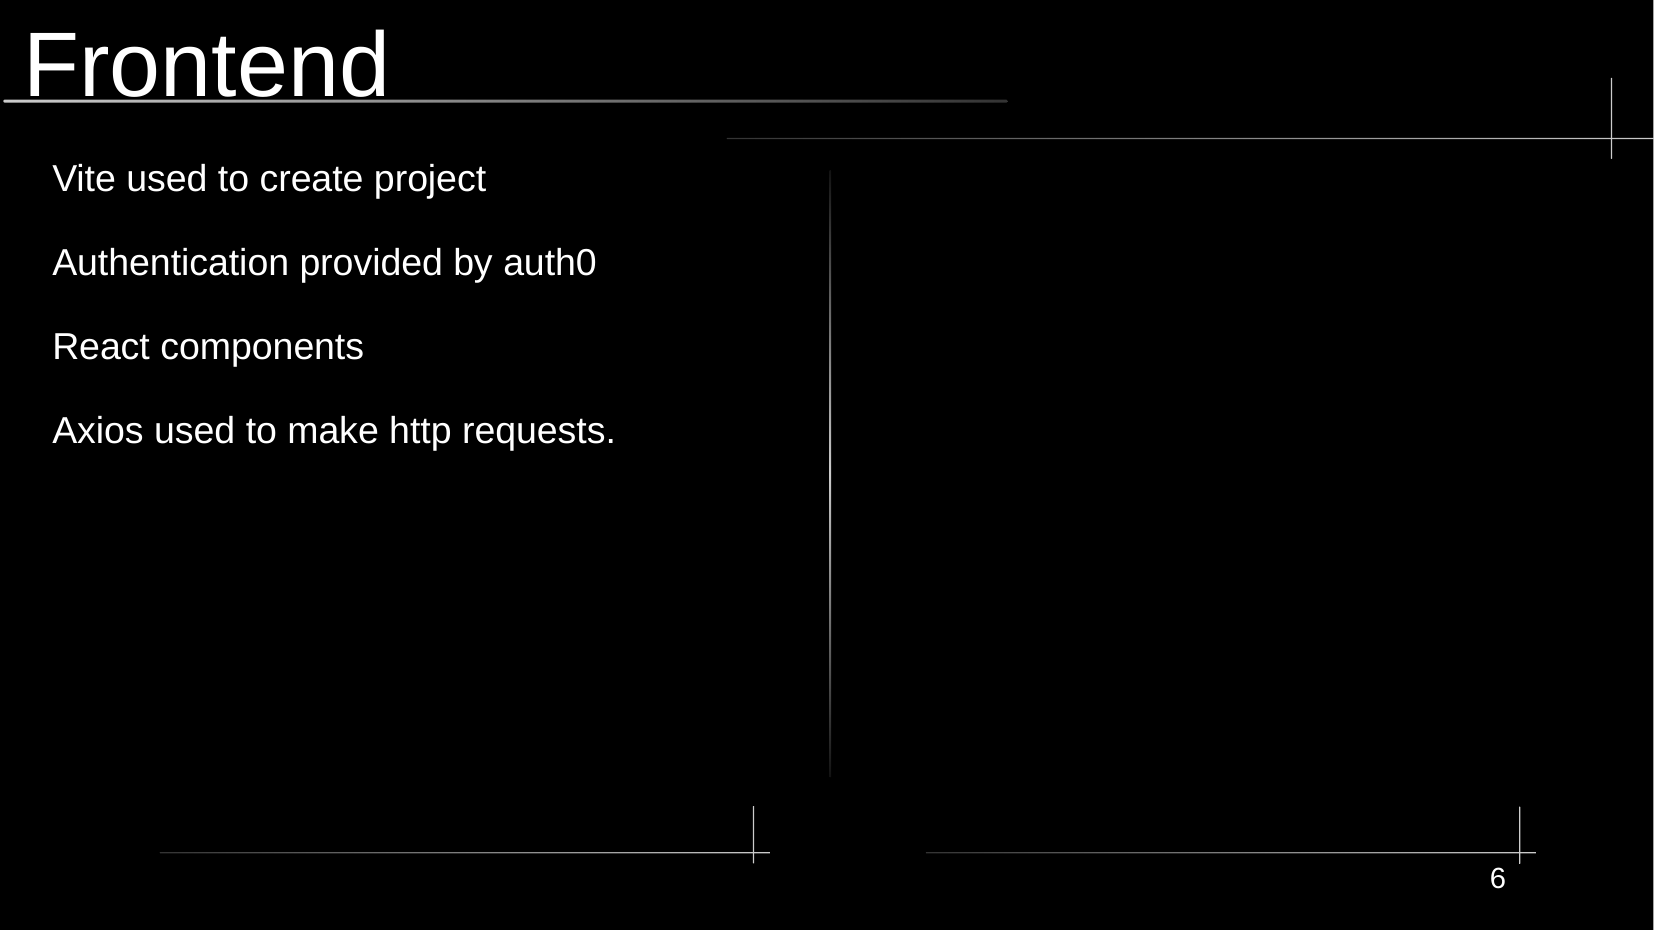

# Frontend
Vite used to create project
Authentication provided by auth0
React components
Axios used to make http requests.
6